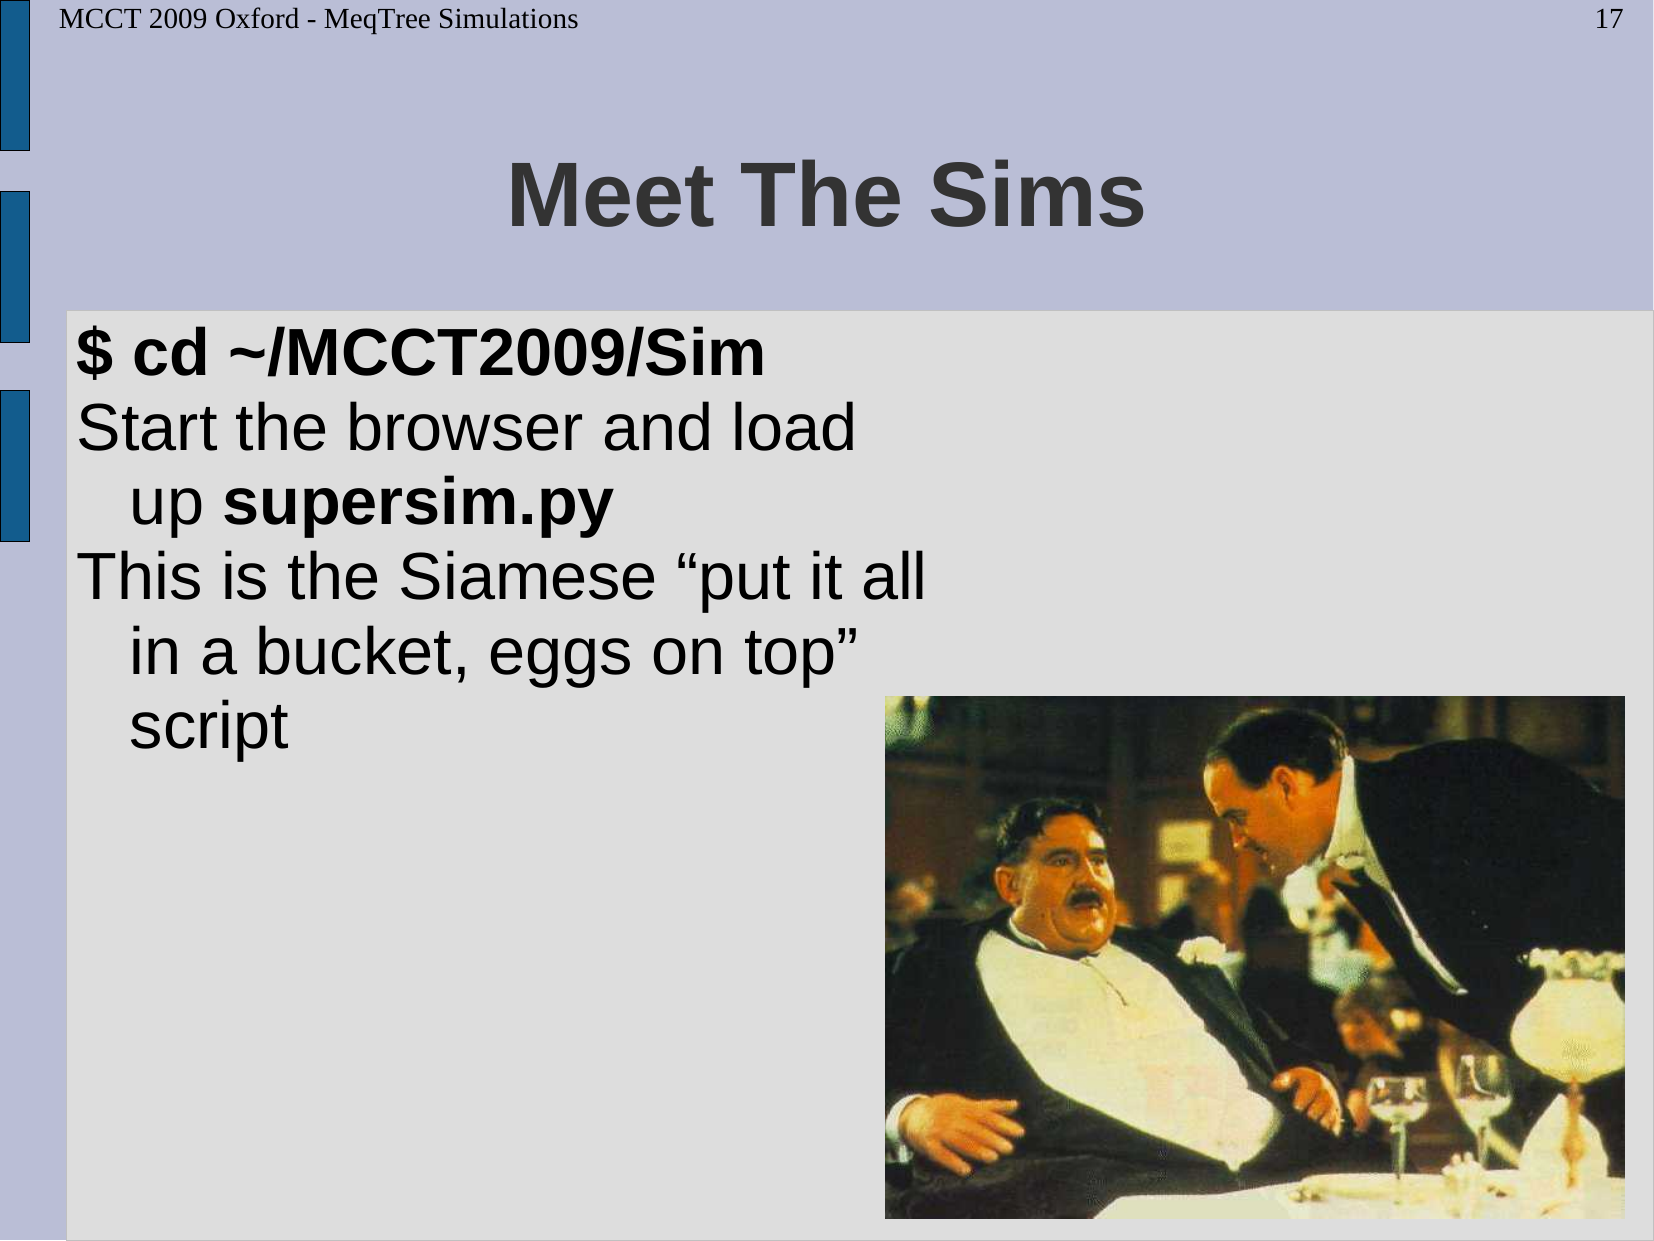

MCCT 2009 Oxford - MeqTree Simulations
17
# Meet The Sims
$ cd ~/MCCT2009/Sim
Start the browser and load up supersim.py
This is the Siamese “put it all in a bucket, eggs on top” script